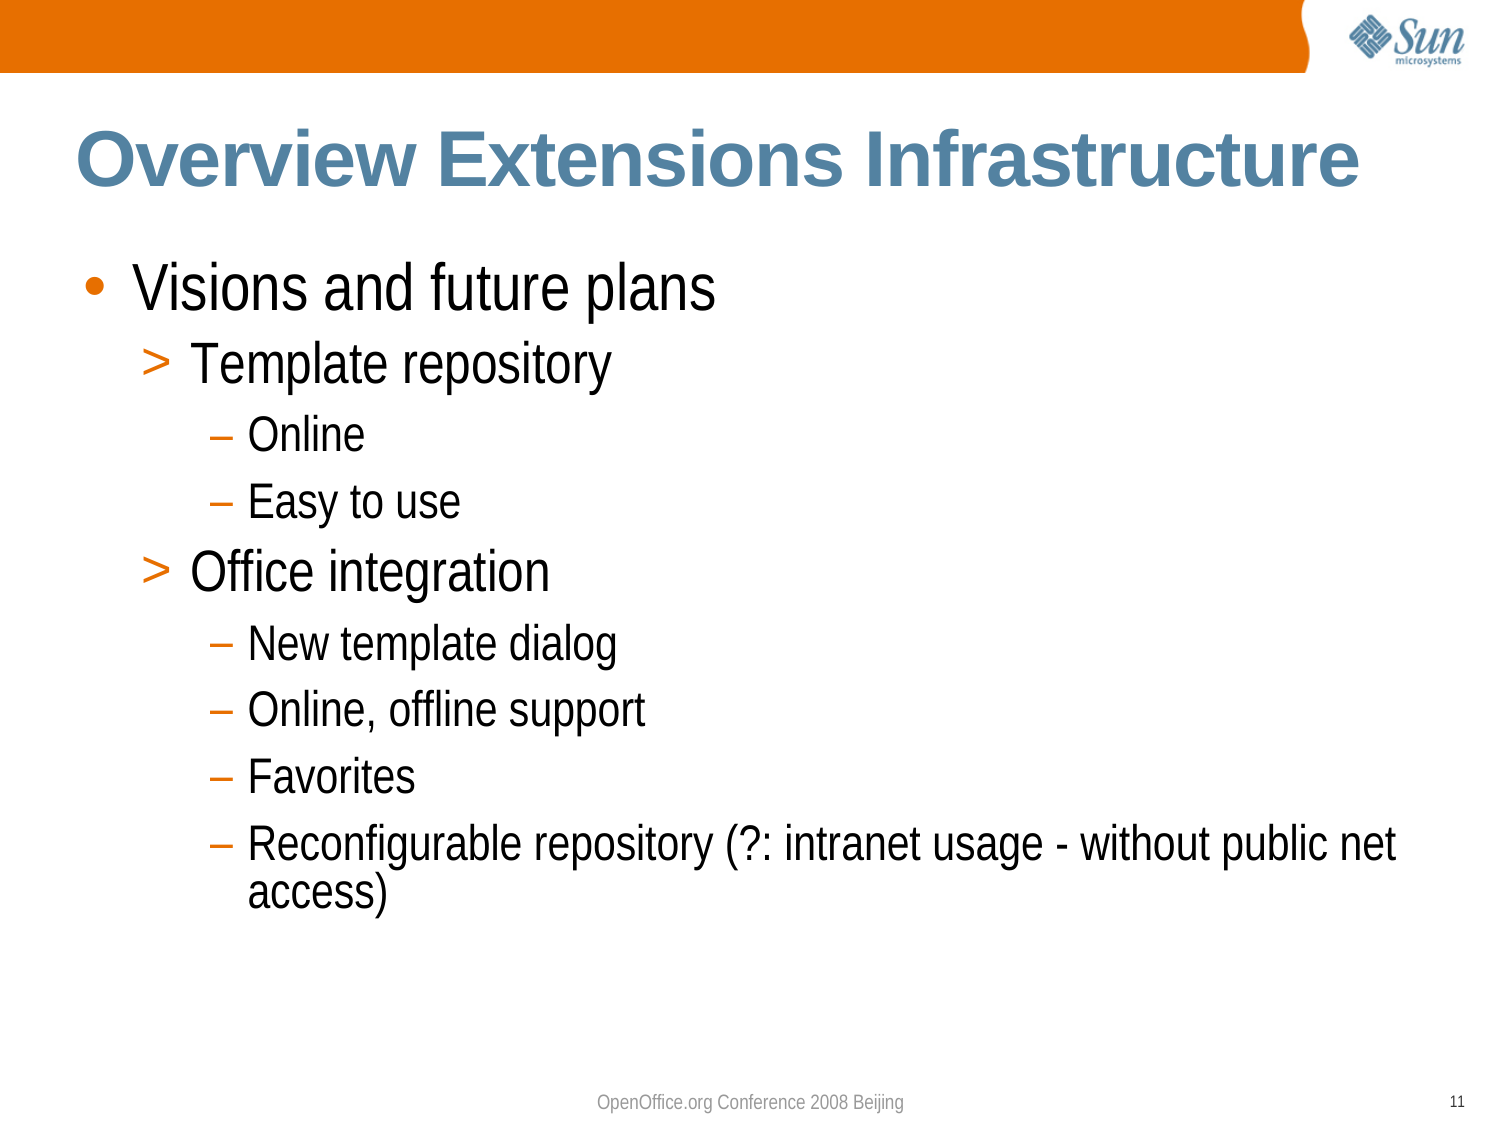

# Overview Extensions Infrastructure
Visions and future plans
Template repository
Online
Easy to use
Office integration
New template dialog
Online, offline support
Favorites
Reconfigurable repository (?: intranet usage - without public net access)